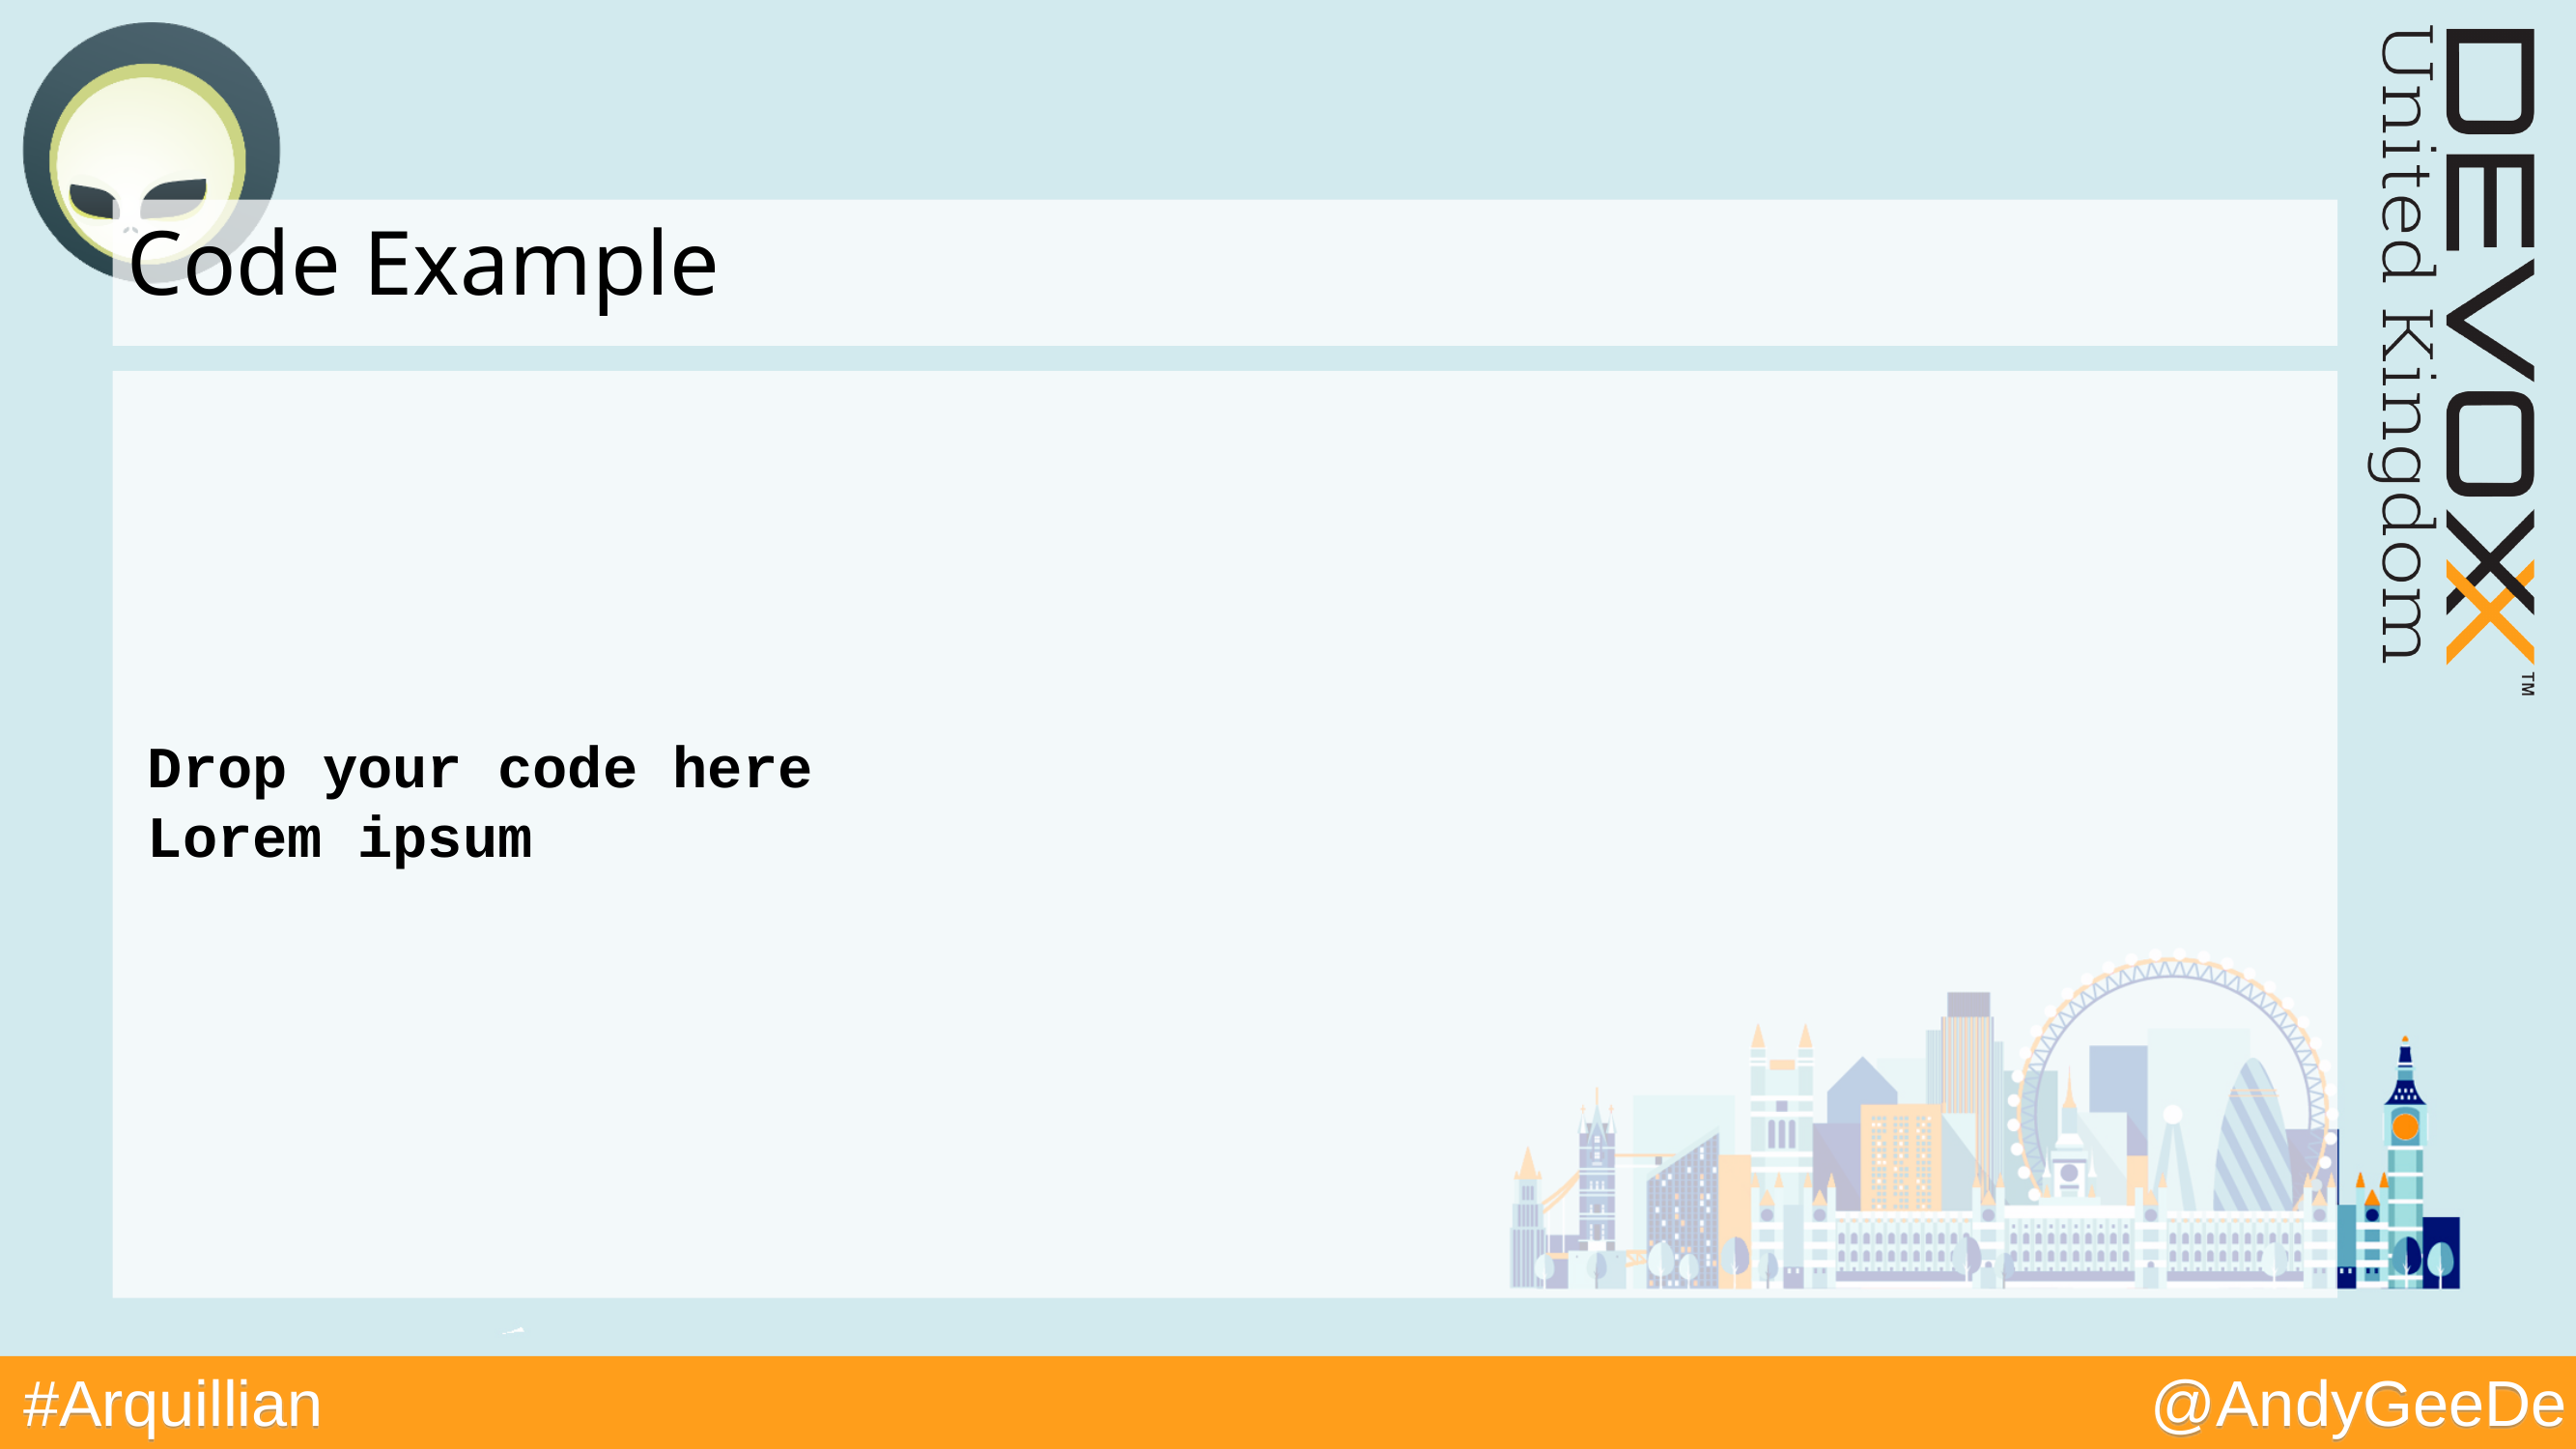

# Code Example
 Drop your code here
 Lorem ipsum